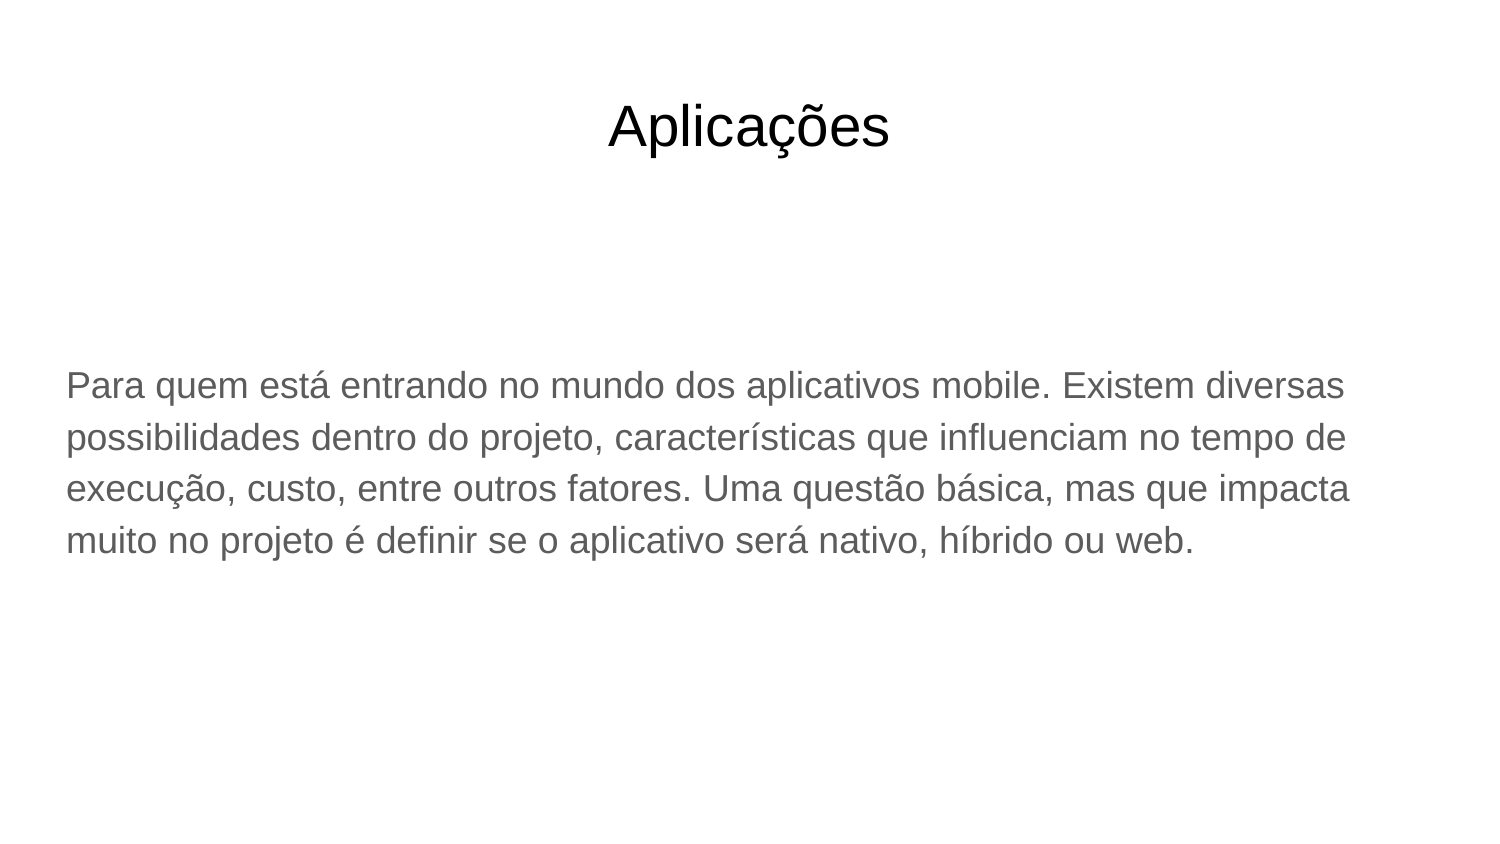

# Aplicações
Para quem está entrando no mundo dos aplicativos mobile. Existem diversas possibilidades dentro do projeto, características que influenciam no tempo de execução, custo, entre outros fatores. Uma questão básica, mas que impacta muito no projeto é definir se o aplicativo será nativo, híbrido ou web.